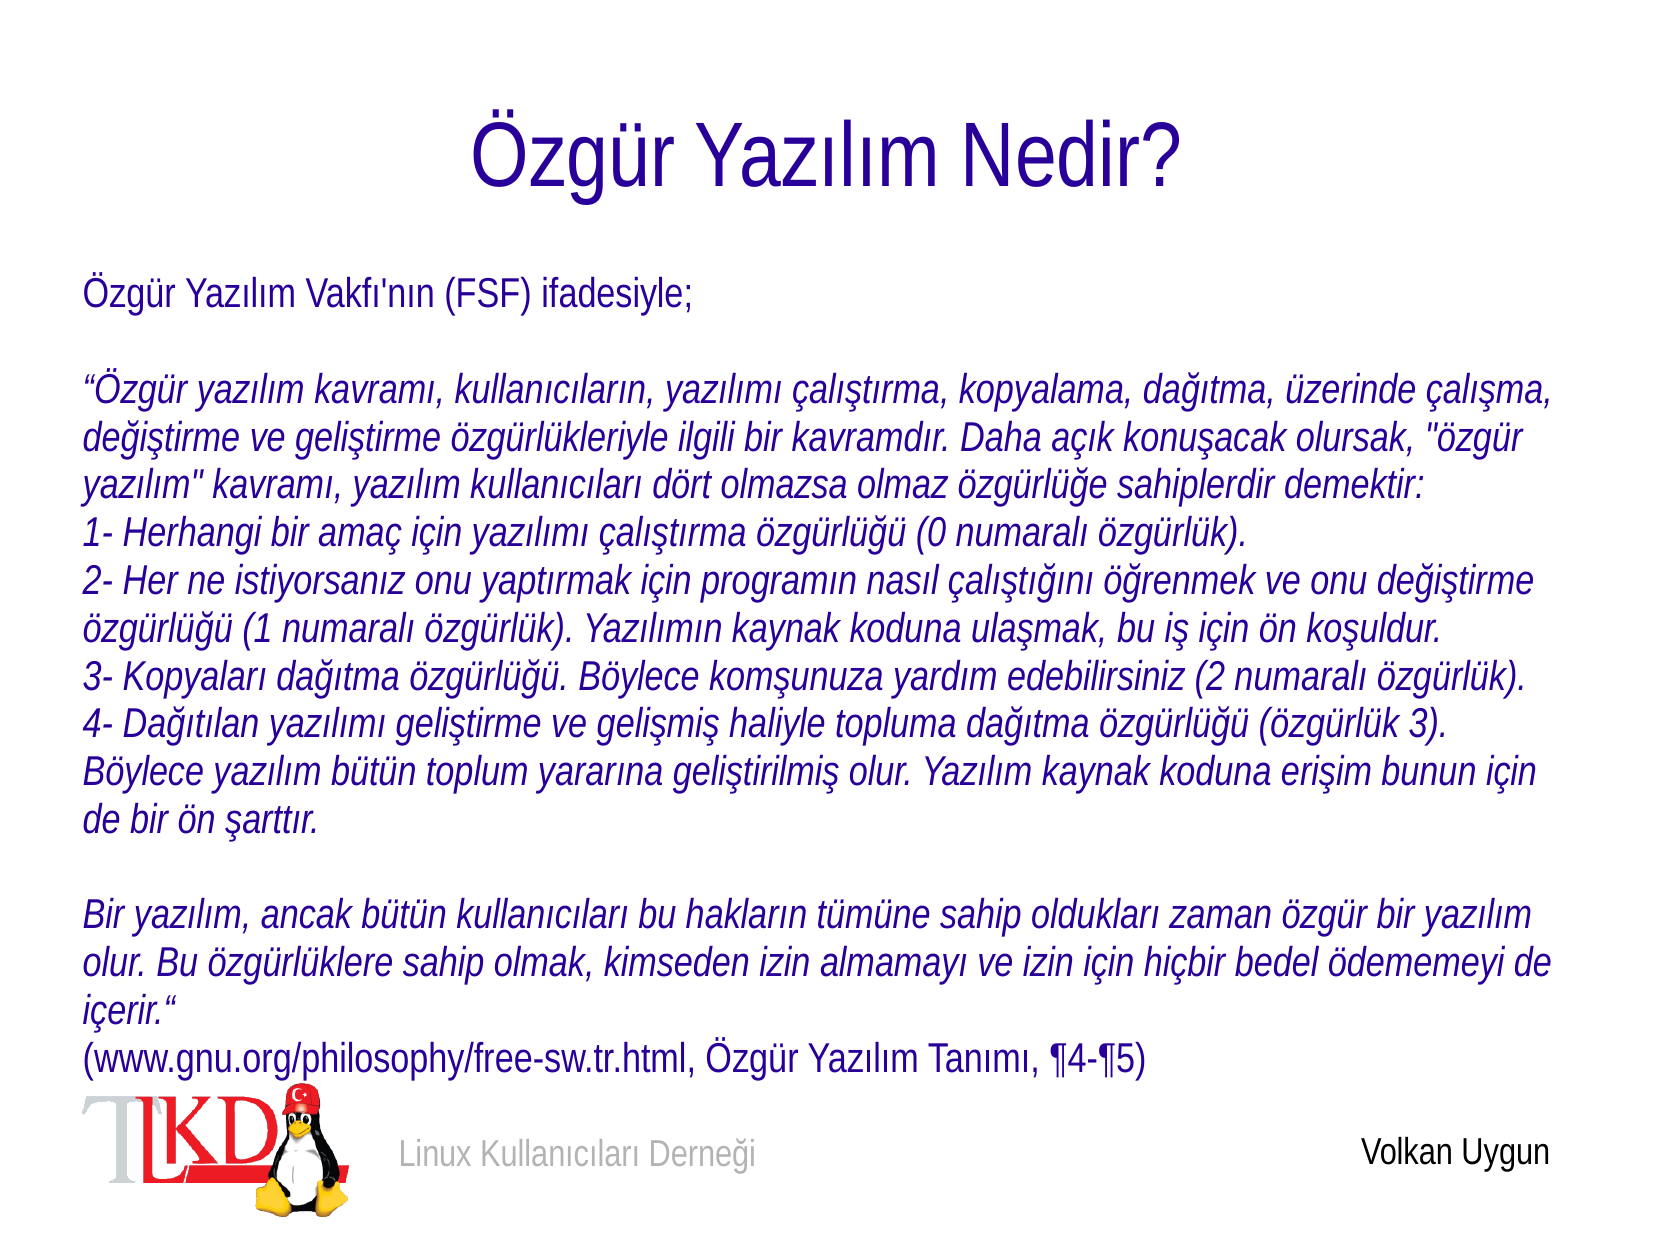

# Özgür Yazılım Nedir?
Özgür Yazılım Vakfı'nın (FSF) ifadesiyle;
“Özgür yazılım kavramı, kullanıcıların, yazılımı çalıştırma, kopyalama, dağıtma, üzerinde çalışma, değiştirme ve geliştirme özgürlükleriyle ilgili bir kavramdır. Daha açık konuşacak olursak, "özgür yazılım" kavramı, yazılım kullanıcıları dört olmazsa olmaz özgürlüğe sahiplerdir demektir:
1- Herhangi bir amaç için yazılımı çalıştırma özgürlüğü (0 numaralı özgürlük).
2- Her ne istiyorsanız onu yaptırmak için programın nasıl çalıştığını öğrenmek ve onu değiştirme özgürlüğü (1 numaralı özgürlük). Yazılımın kaynak koduna ulaşmak, bu iş için ön koşuldur.
3- Kopyaları dağıtma özgürlüğü. Böylece komşunuza yardım edebilirsiniz (2 numaralı özgürlük).
4- Dağıtılan yazılımı geliştirme ve gelişmiş haliyle topluma dağıtma özgürlüğü (özgürlük 3). Böylece yazılım bütün toplum yararına geliştirilmiş olur. Yazılım kaynak koduna erişim bunun için de bir ön şarttır.
Bir yazılım, ancak bütün kullanıcıları bu hakların tümüne sahip oldukları zaman özgür bir yazılım olur. Bu özgürlüklere sahip olmak, kimseden izin almamayı ve izin için hiçbir bedel ödememeyi de içerir.“
(www.gnu.org/philosophy/free-sw.tr.html, Özgür Yazılım Tanımı, ¶4-¶5)
Volkan Uygun
Linux Kullanıcıları Derneği